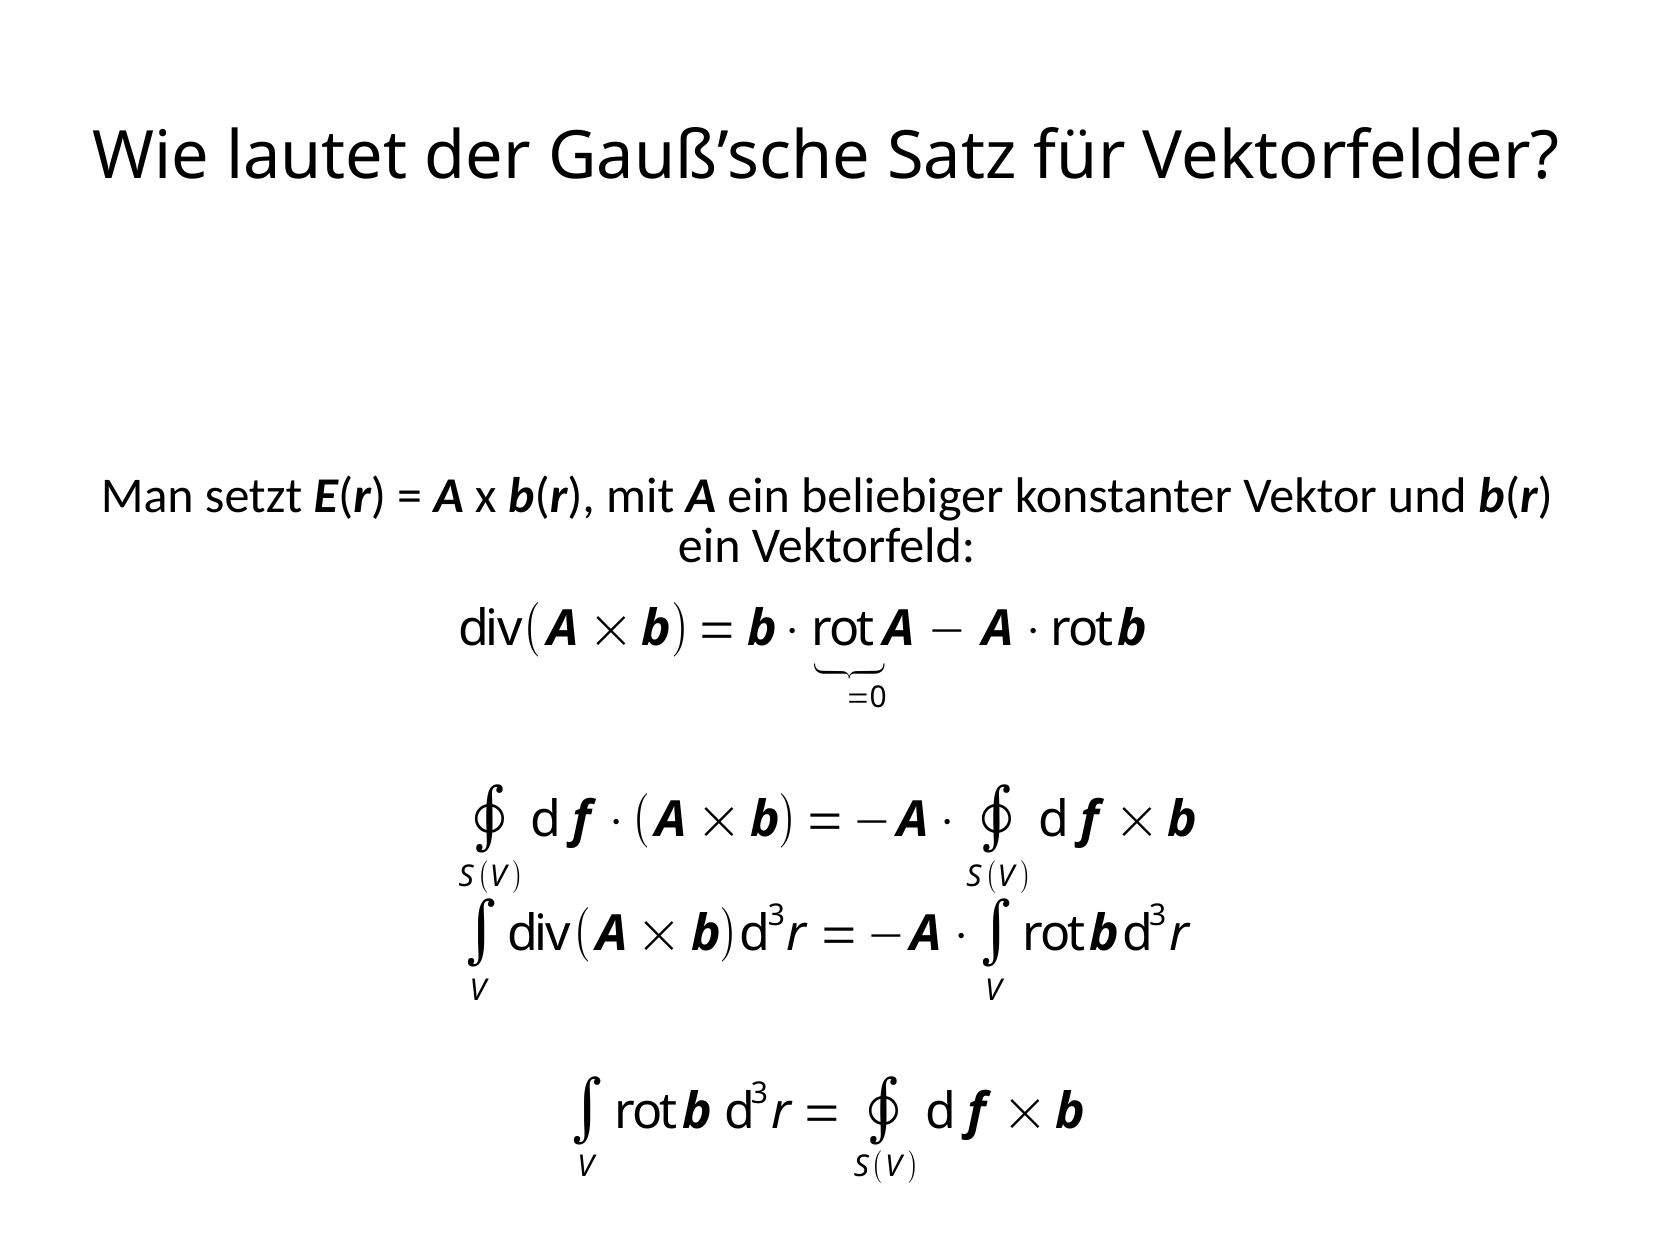

# Wie lautet der Gauß’sche Satz für Vektorfelder?
Man setzt E(r) = A x b(r), mit A ein beliebiger konstanter Vektor und b(r) ein Vektorfeld: